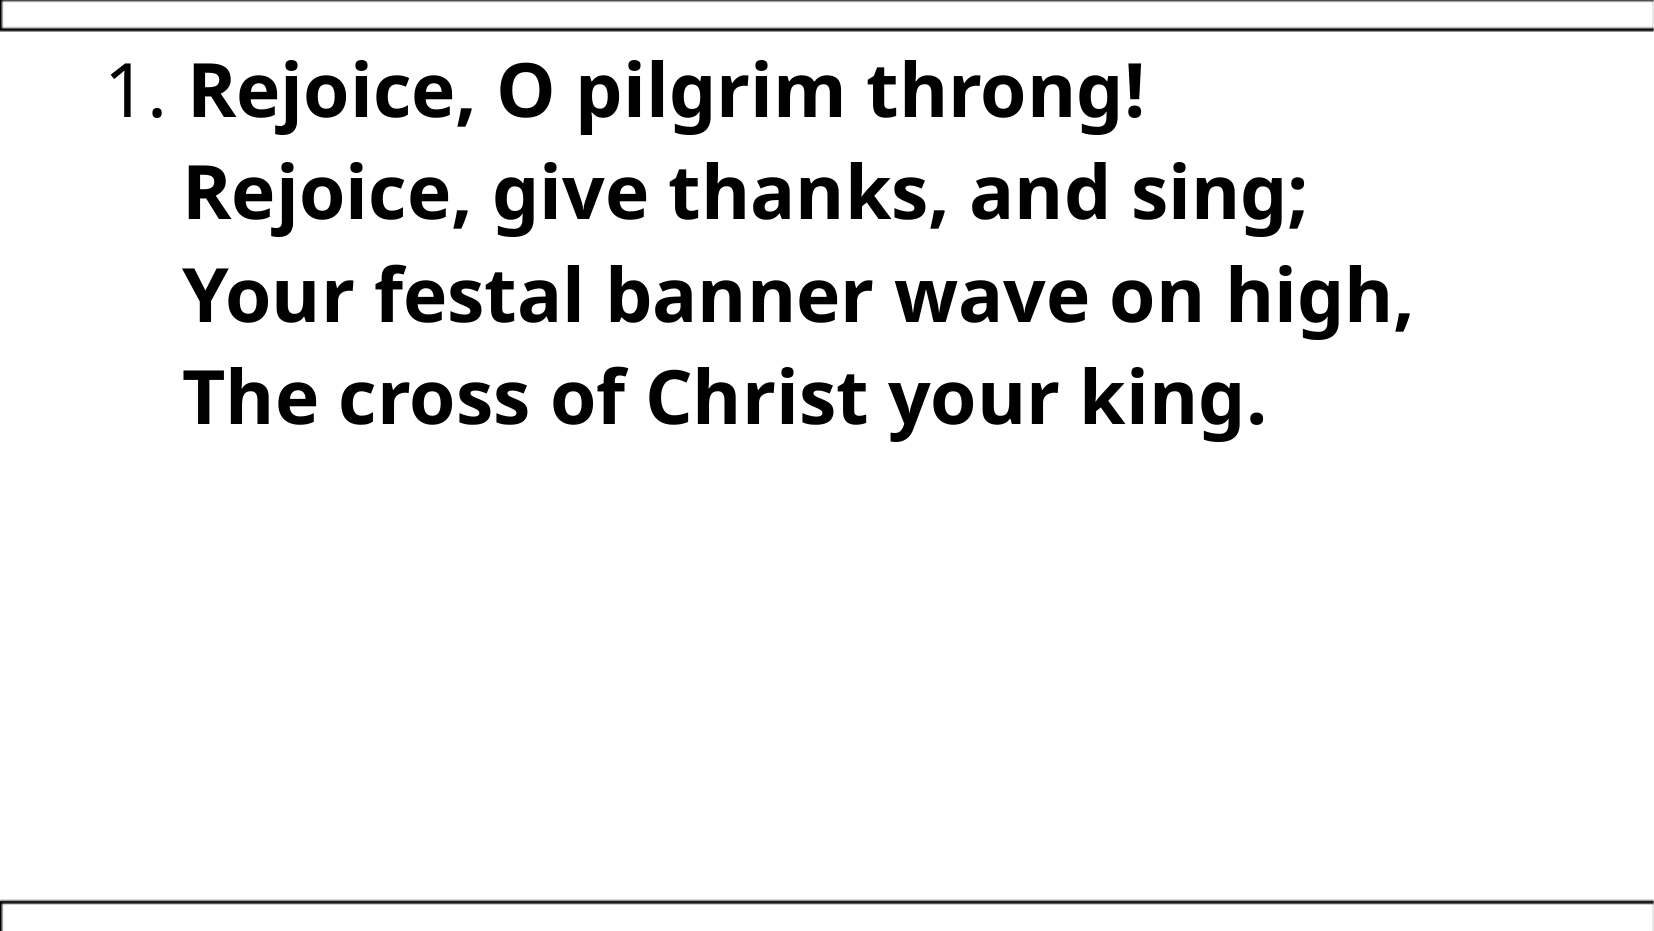

1. Rejoice, O pilgrim throng!
 Rejoice, give thanks, and sing;
 Your festal banner wave on high,
 The cross of Christ your king.